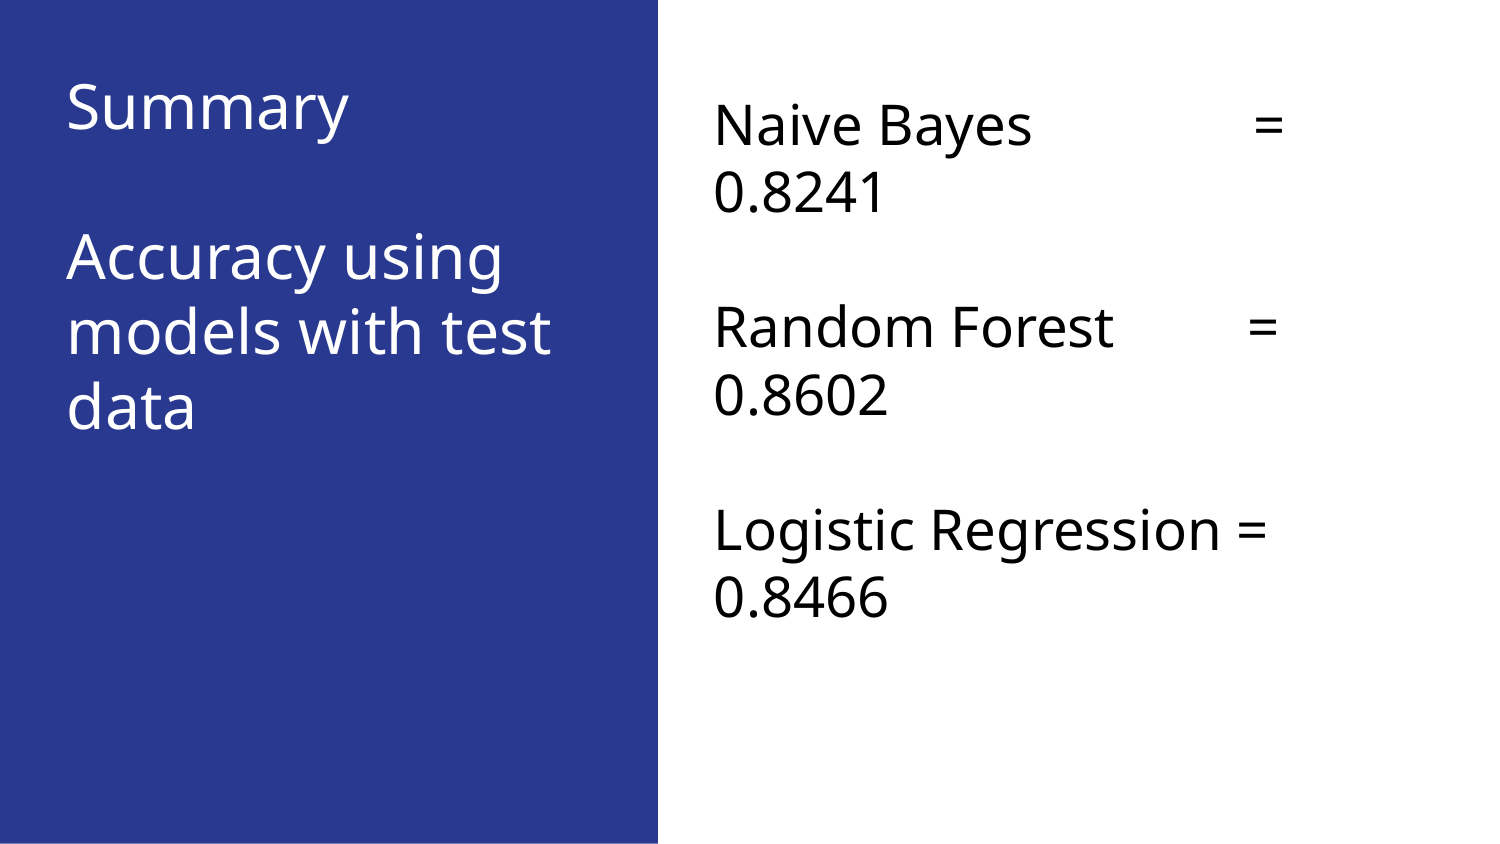

# Summary Accuracy using models with test data
Naive Bayes = 0.8241
Random Forest = 0.8602
Logistic Regression = 0.8466